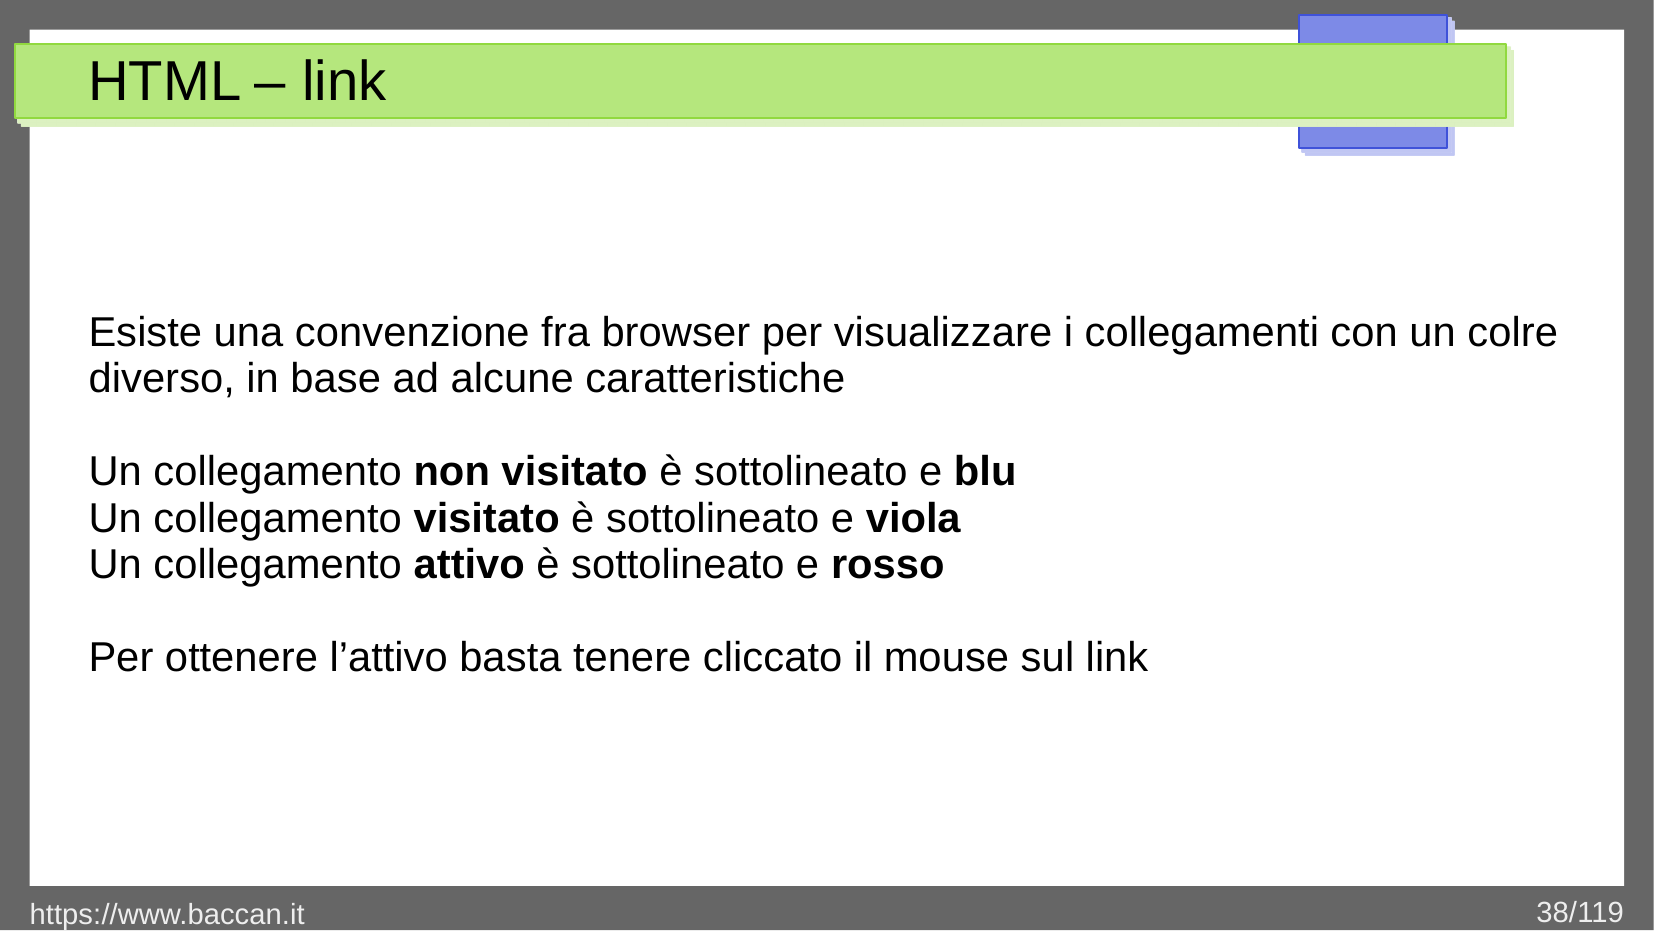

# HTML – link
Esiste una convenzione fra browser per visualizzare i collegamenti con un colre diverso, in base ad alcune caratteristiche
Un collegamento non visitato è sottolineato e blu
Un collegamento visitato è sottolineato e viola
Un collegamento attivo è sottolineato e rosso
Per ottenere l’attivo basta tenere cliccato il mouse sul link
38
https://www.baccan.it